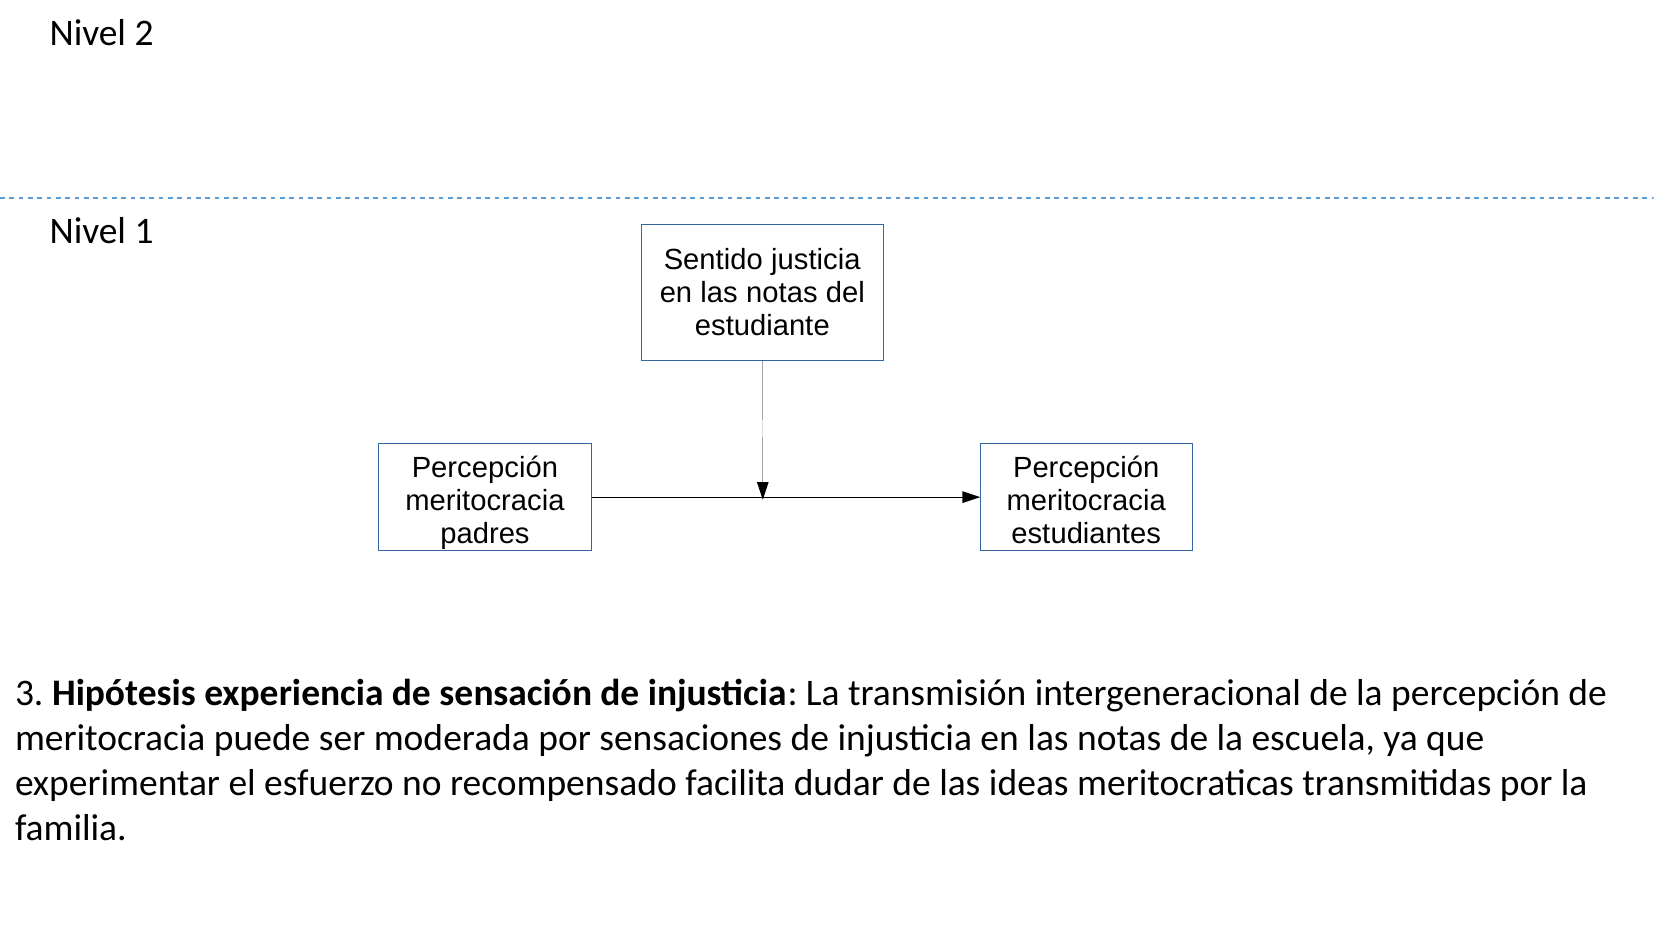

Nivel 2
Nivel 1
Sentido justicia en las notas del estudiante
Percepción meritocracia padres
Percepción meritocracia estudiantes
3. Hipótesis experiencia de sensación de injusticia: La transmisión intergeneracional de la percepción de meritocracia puede ser moderada por sensaciones de injusticia en las notas de la escuela, ya que experimentar el esfuerzo no recompensado facilita dudar de las ideas meritocraticas transmitidas por la familia.